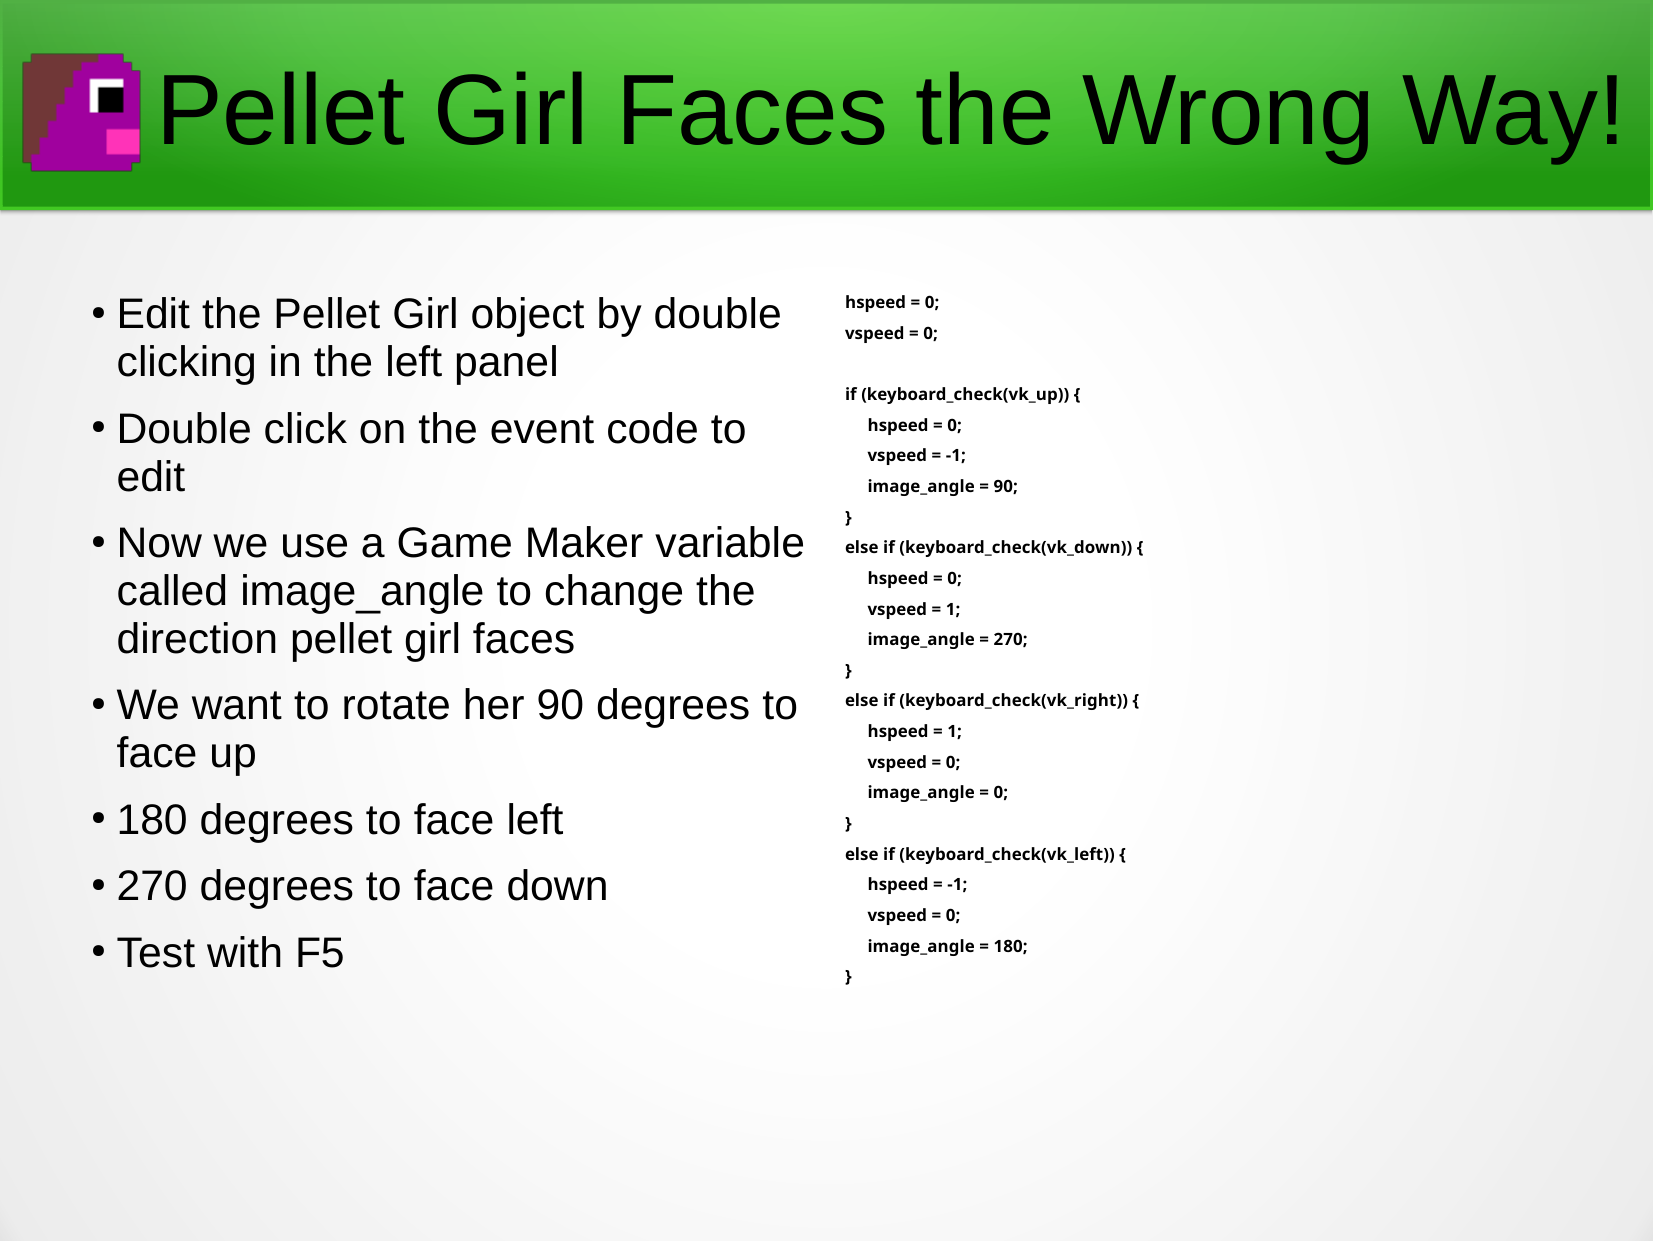

# Pellet Girl Faces the Wrong Way!
Edit the Pellet Girl object by double clicking in the left panel
Double click on the event code to edit
Now we use a Game Maker variable called image_angle to change the direction pellet girl faces
We want to rotate her 90 degrees to face up
180 degrees to face left
270 degrees to face down
Test with F5
hspeed = 0;
vspeed = 0;
if (keyboard_check(vk_up)) {
 hspeed = 0;
 vspeed = -1;
 image_angle = 90;
}
else if (keyboard_check(vk_down)) {
 hspeed = 0;
 vspeed = 1;
 image_angle = 270;
}
else if (keyboard_check(vk_right)) {
 hspeed = 1;
 vspeed = 0;
 image_angle = 0;
}
else if (keyboard_check(vk_left)) {
 hspeed = -1;
 vspeed = 0;
 image_angle = 180;
}